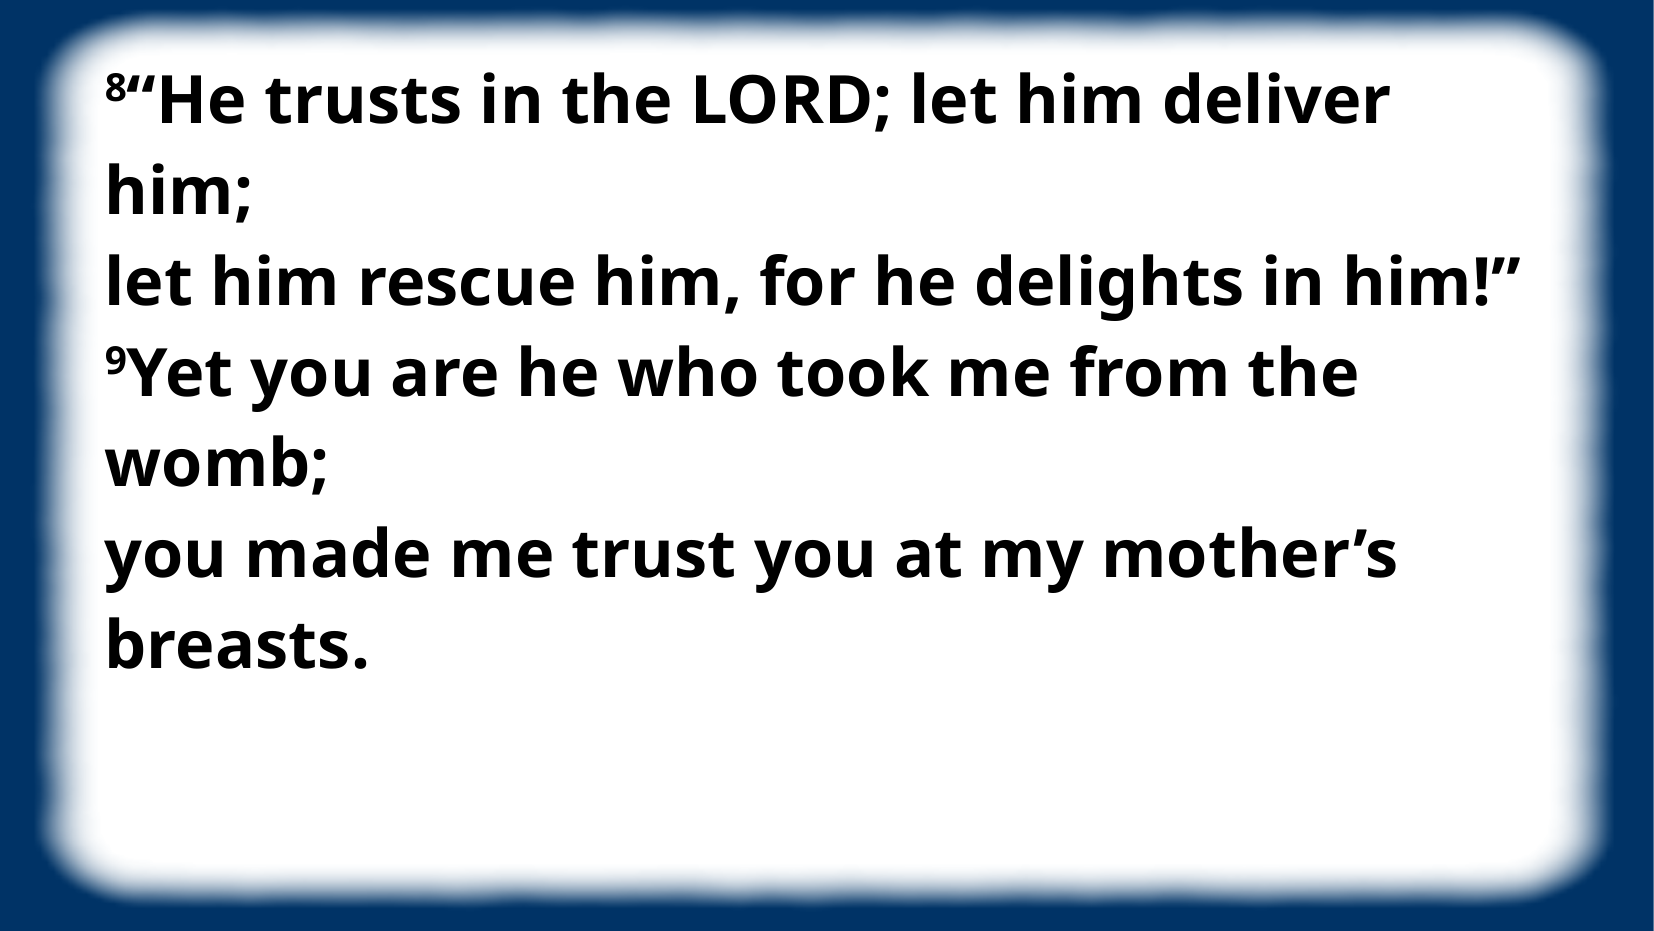

8“He trusts in the LORD; let him deliver him;
let him rescue him, for he delights in him!”
9Yet you are he who took me from the womb;
you made me trust you at my mother’s breasts.